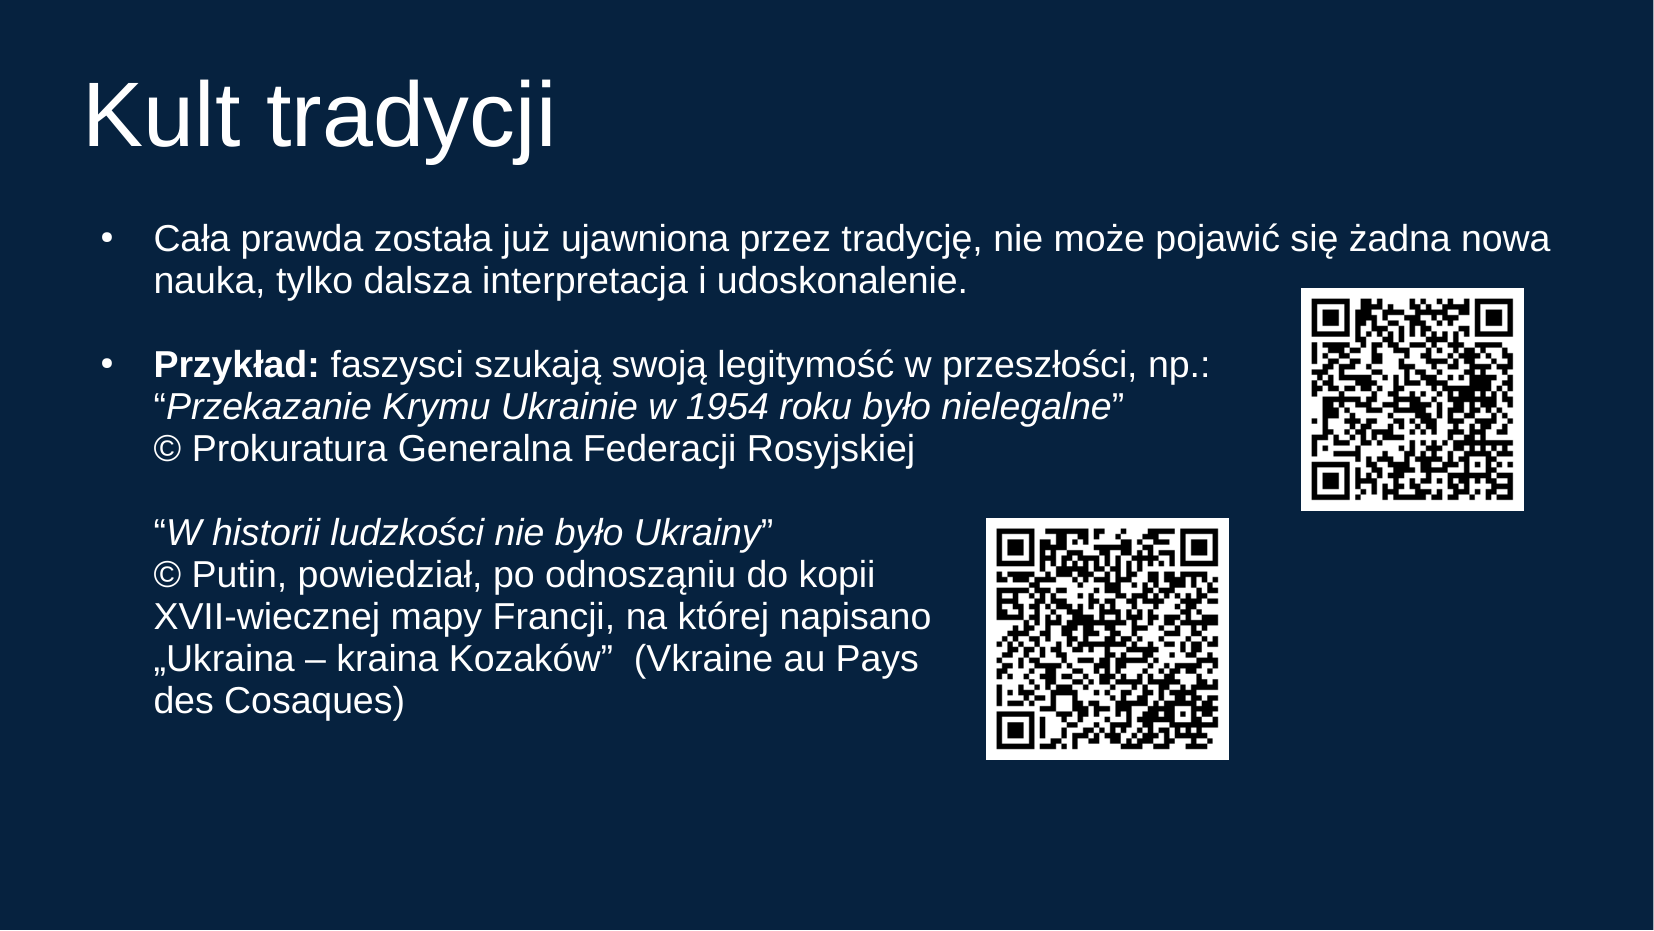

# Kult tradycji
Cała prawda została już ujawniona przez tradycję, nie może pojawić się żadna nowa nauka, tylko dalsza interpretacja i udoskonalenie.
Przykład: faszysci szukają swoją legitymość w przeszłości, np.:
“Przekazanie Krymu Ukrainie w 1954 roku było nielegalne”
© Prokuratura Generalna Federacji Rosyjskiej
“W historii ludzkości nie było Ukrainy”
© Putin, powiedział, po odnosząniu do kopii
XVII-wiecznej mapy Francji, na której napisano
„Ukraina – kraina Kozaków” (Vkraine au Pays
des Cosaques)